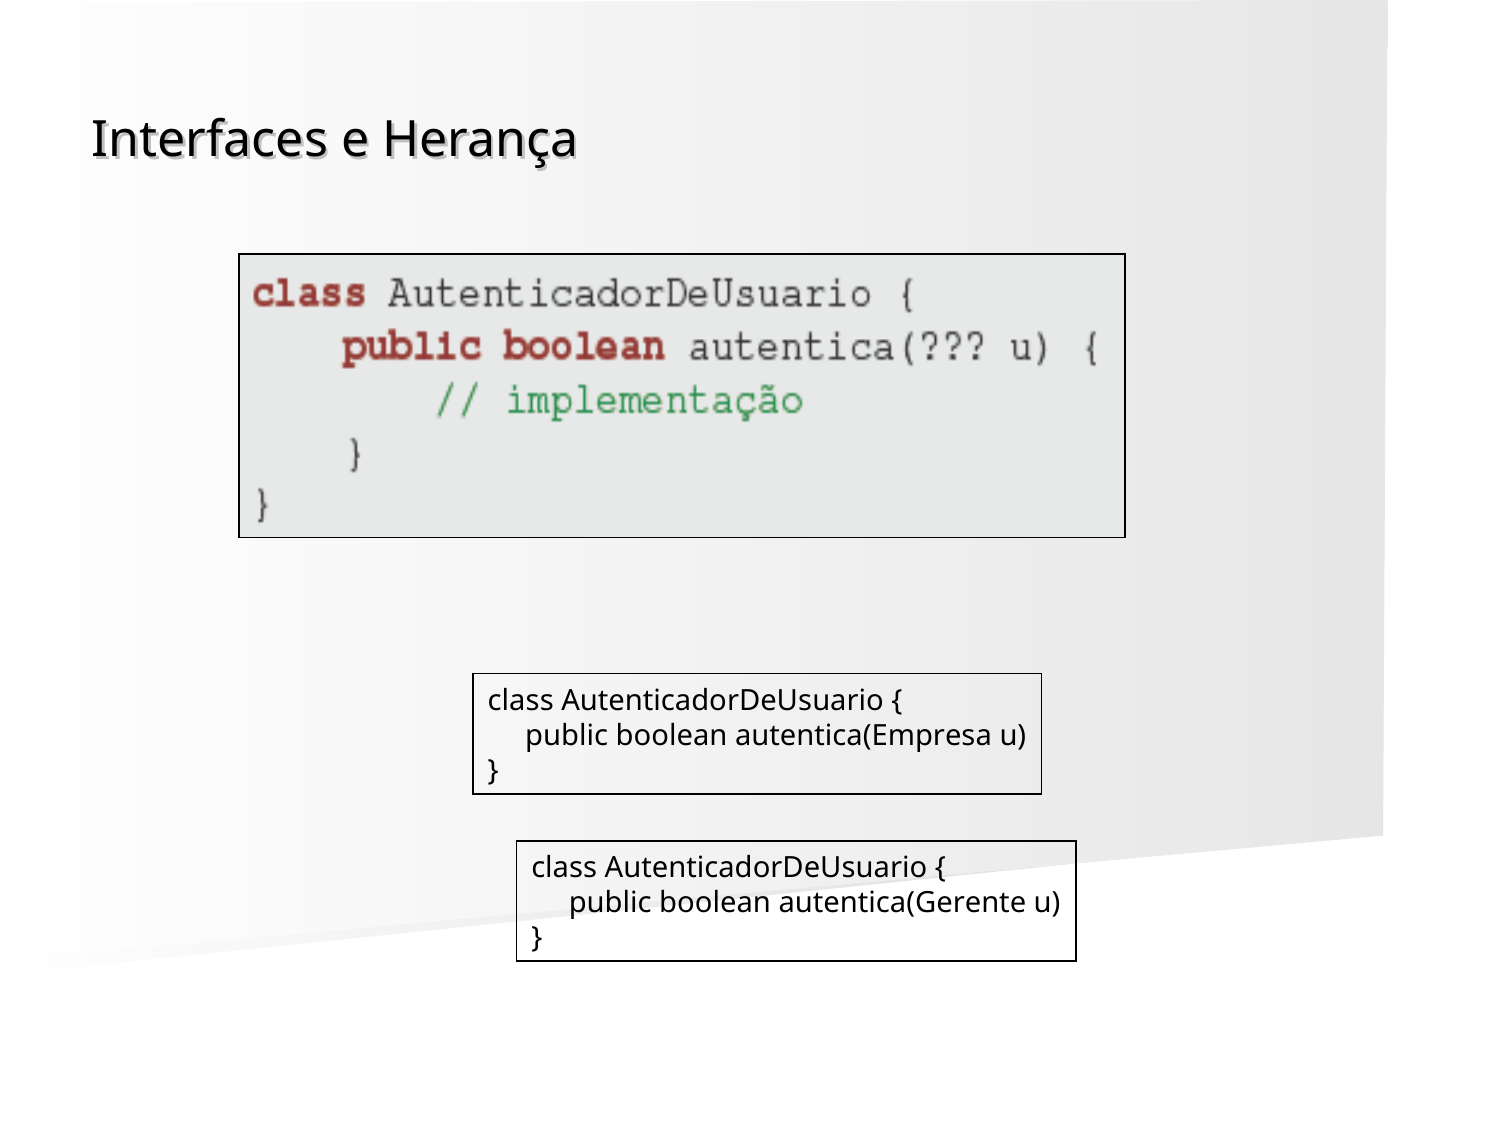

# Interfaces e Herança
class AutenticadorDeUsuario {
 public boolean autentica(Empresa u)
}
class AutenticadorDeUsuario {
 public boolean autentica(Gerente u)
}